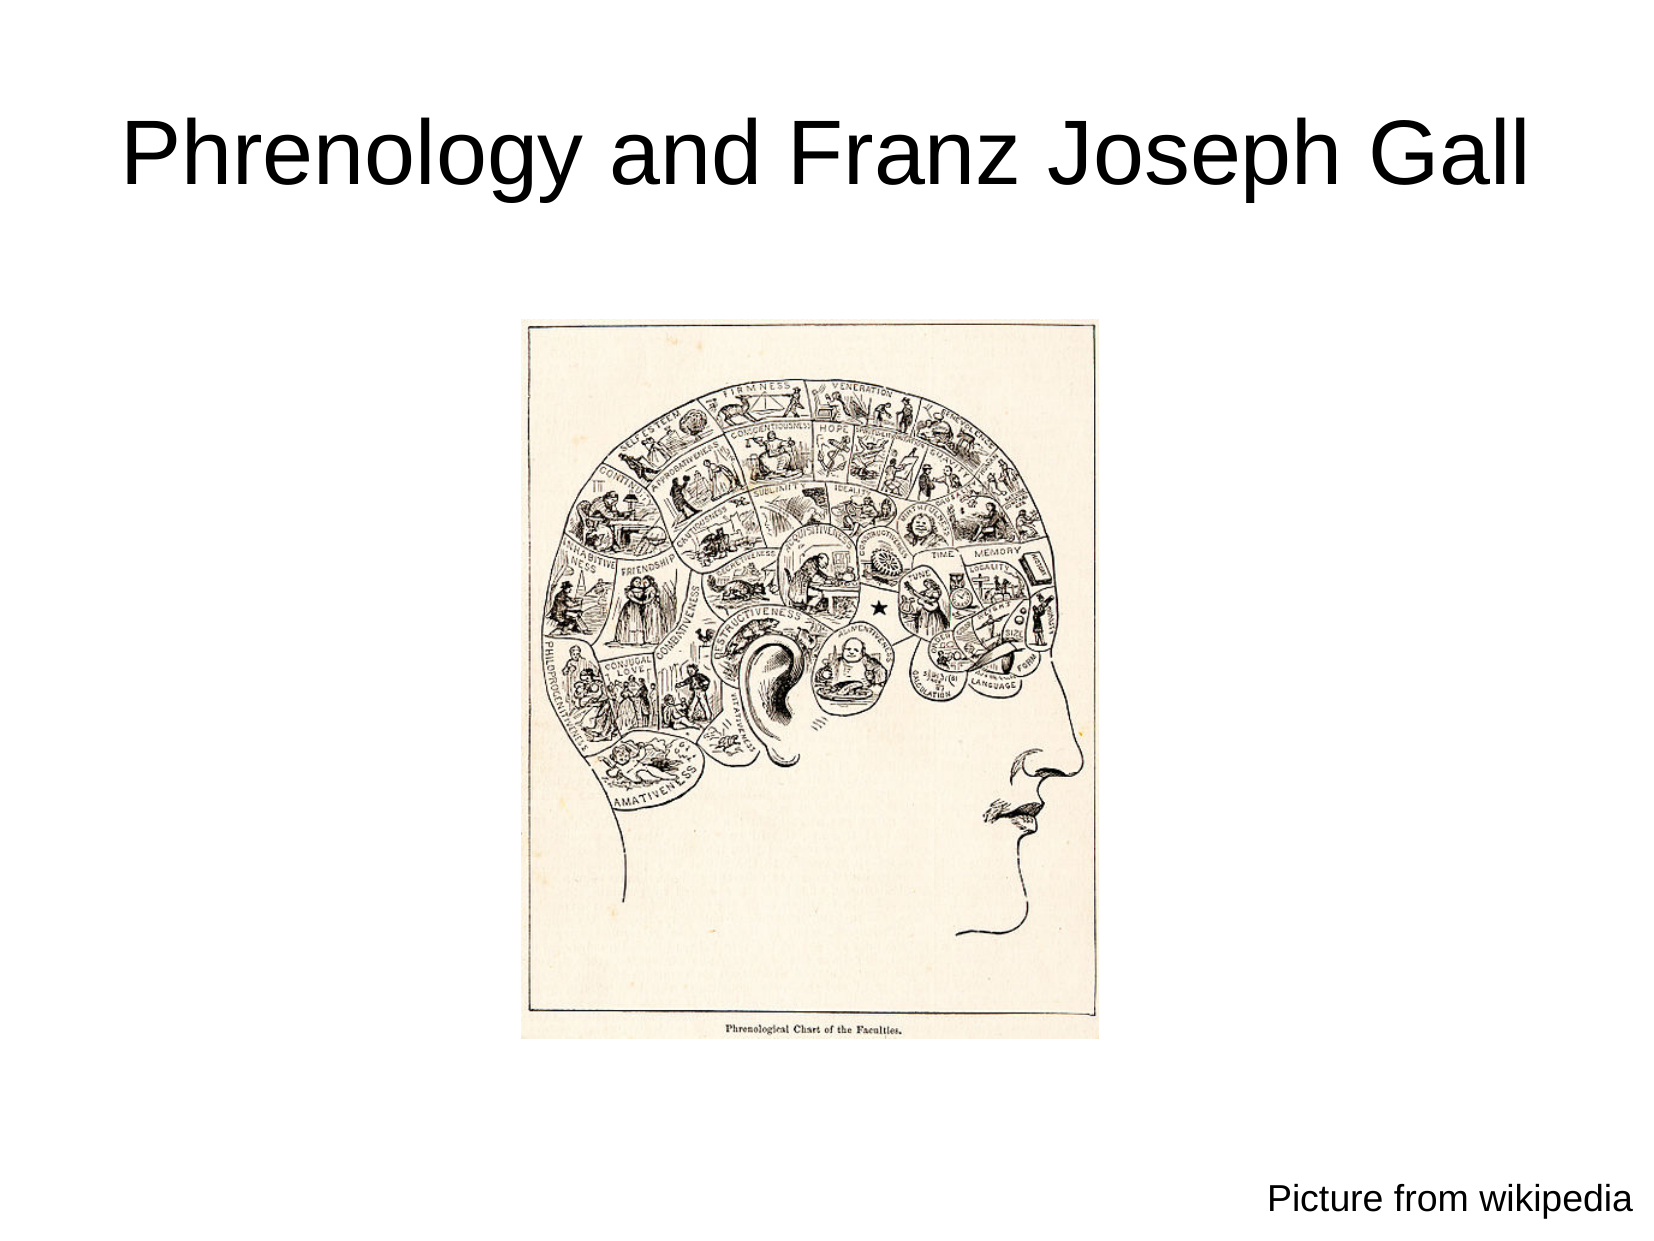

# Phrenology and Franz Joseph Gall
Picture from wikipedia